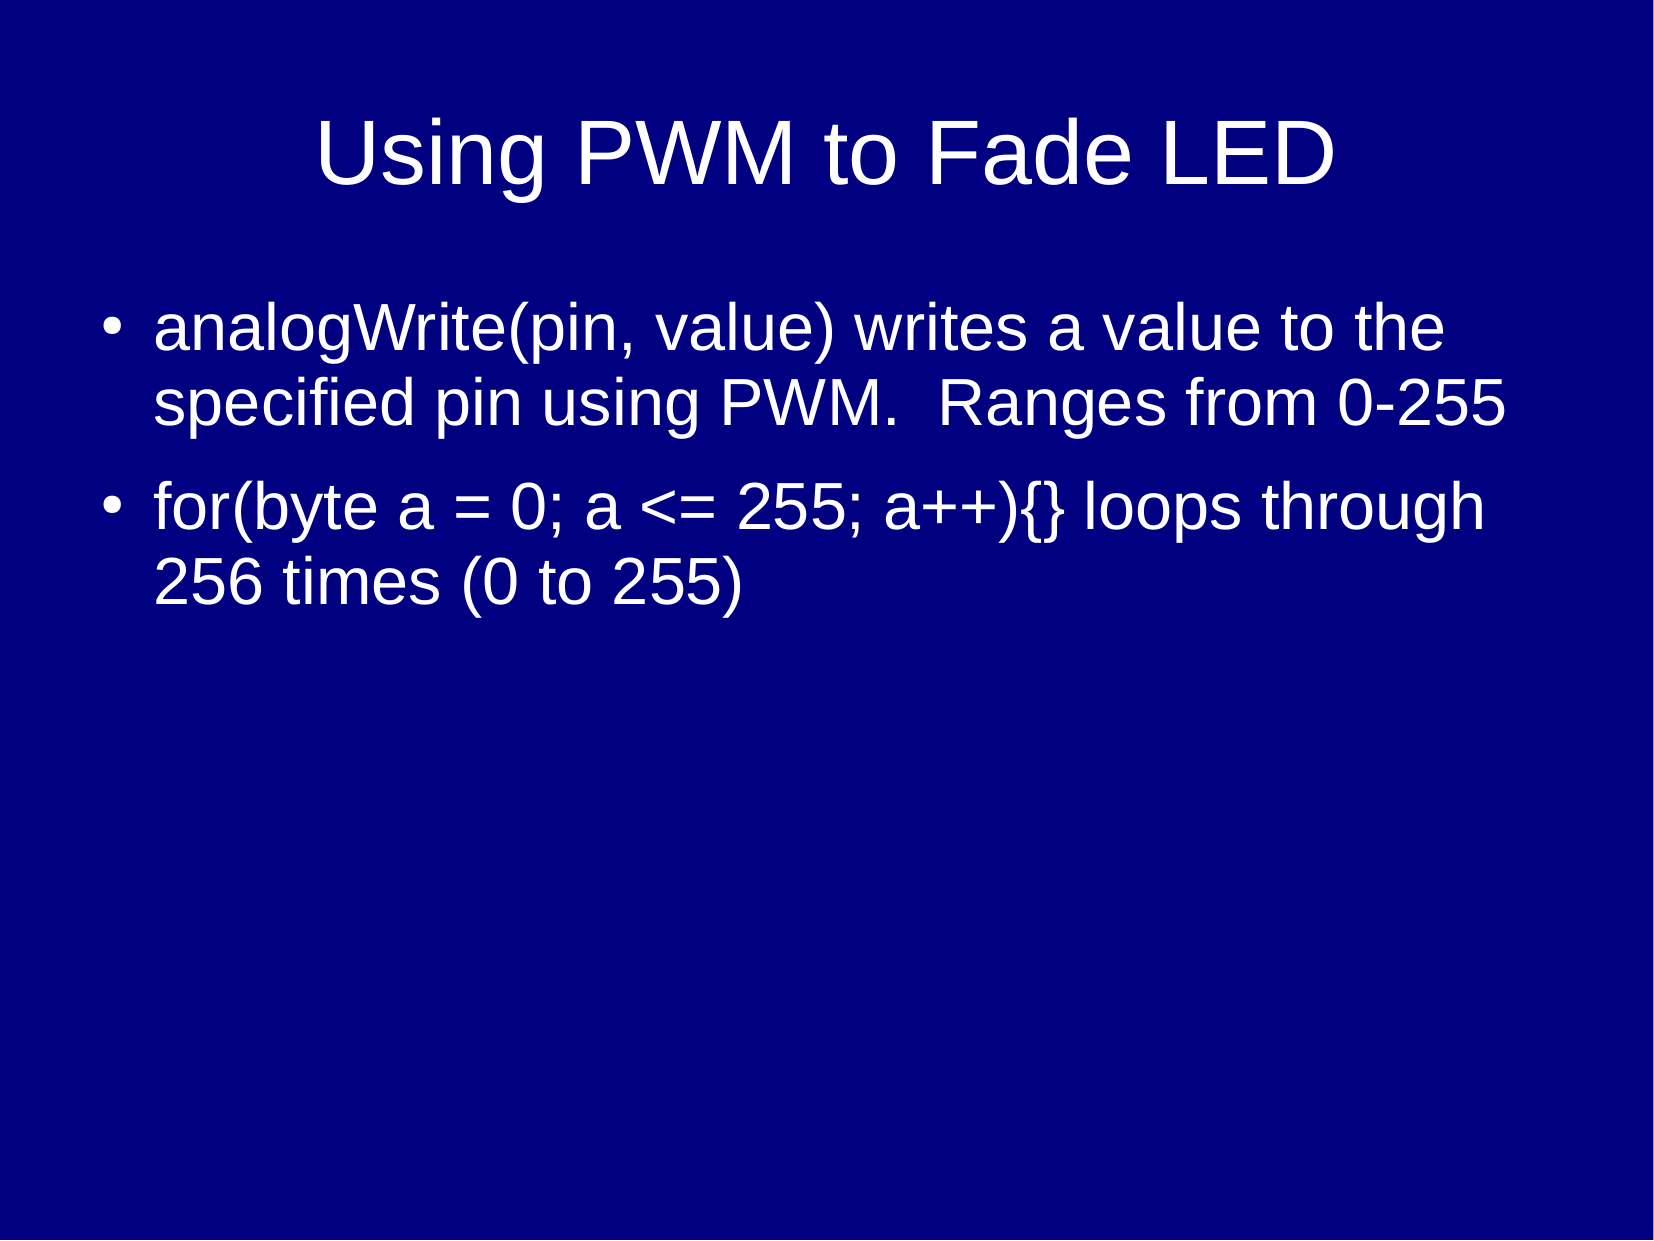

# Using PWM to Fade LED
analogWrite(pin, value) writes a value to the specified pin using PWM. Ranges from 0-255
for(byte a = 0; a <= 255; a++){} loops through 256 times (0 to 255)